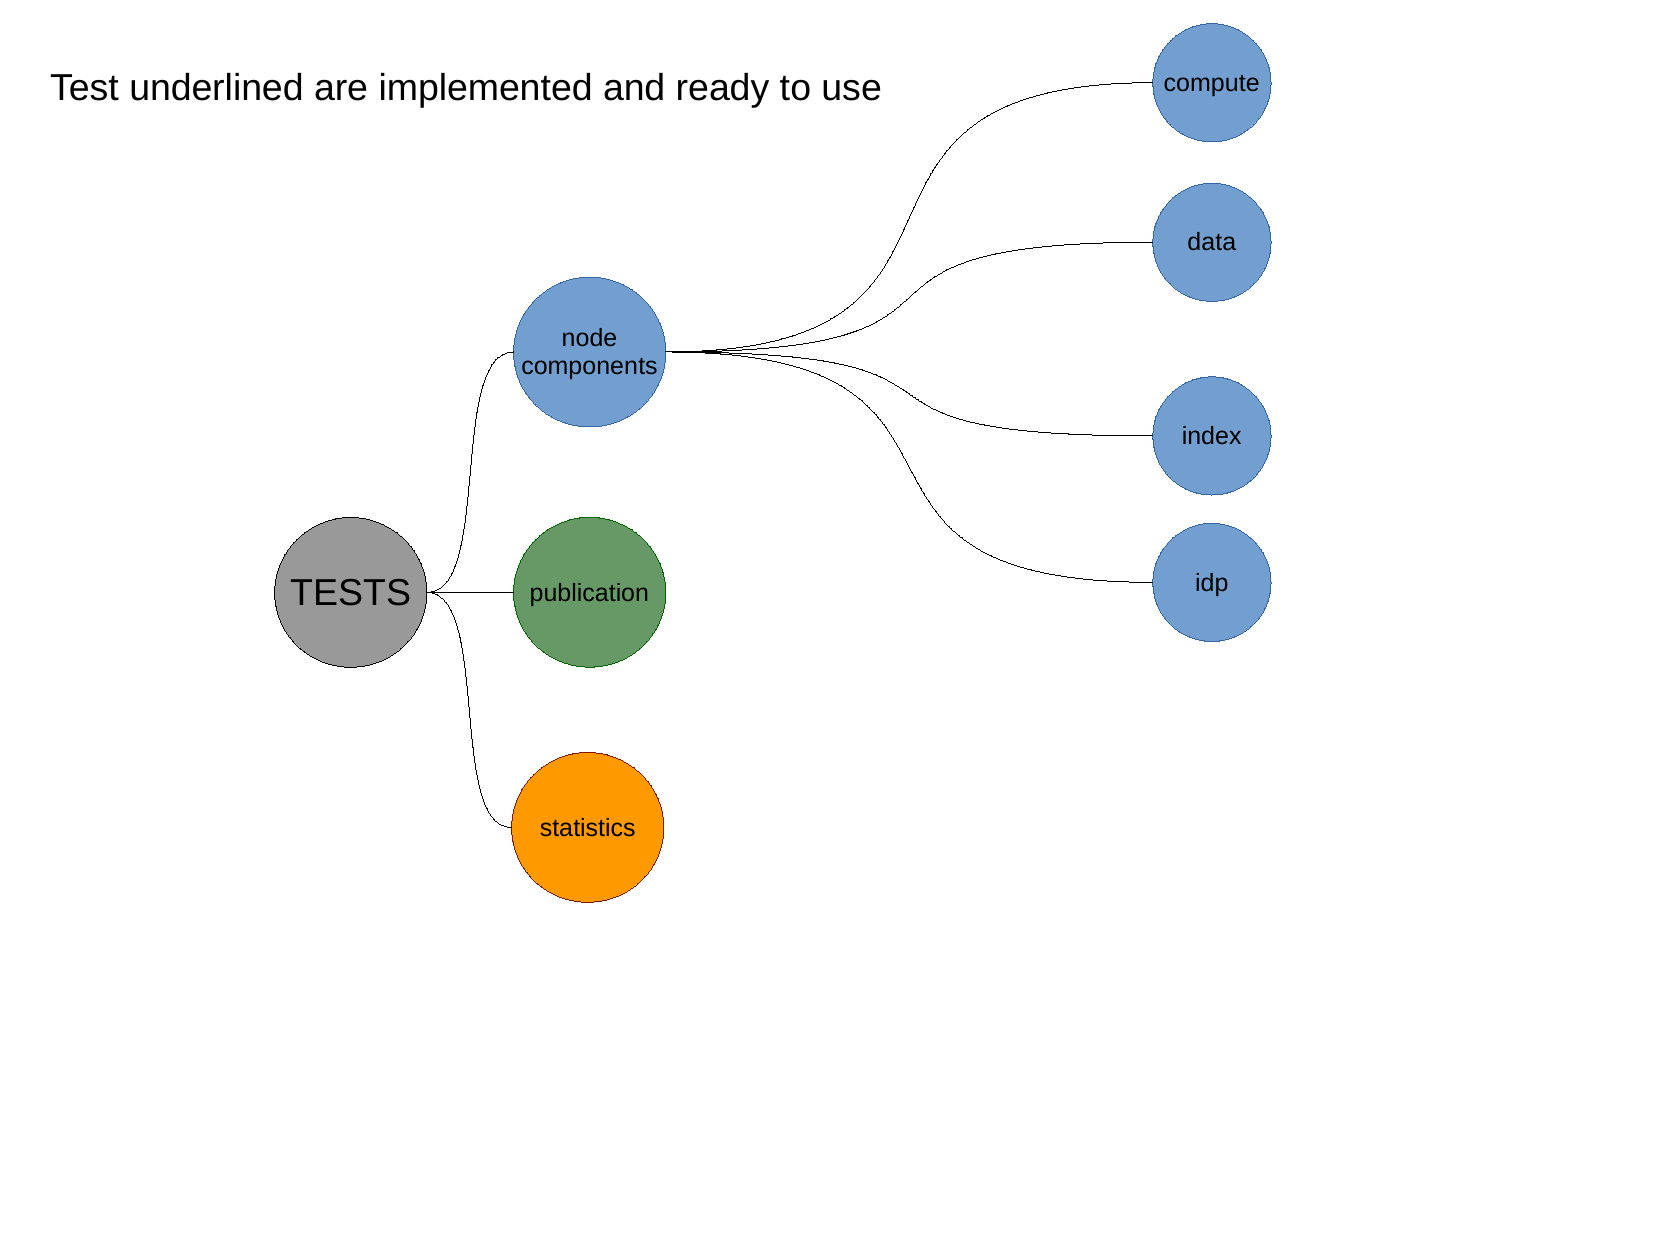

compute
Test underlined are implemented and ready to use
data
node
components
index
publication
TESTS
idp
statistics